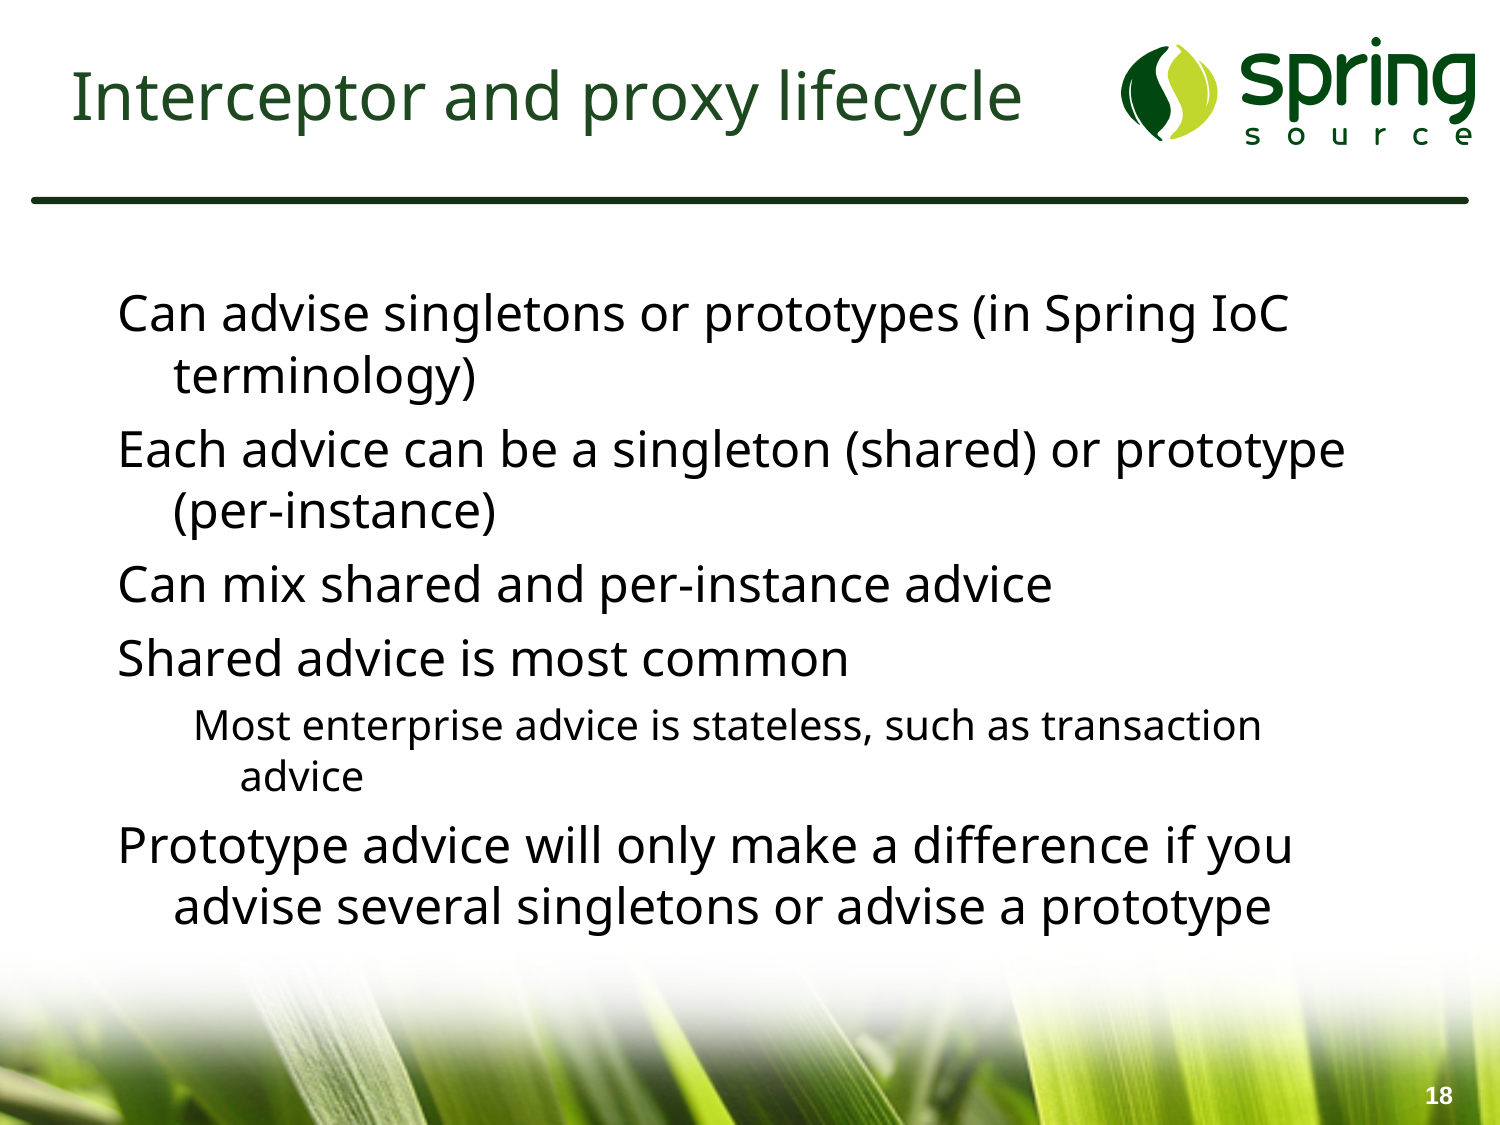

# Interceptor and proxy lifecycle
Can advise singletons or prototypes (in Spring IoC terminology)
Each advice can be a singleton (shared) or prototype (per-instance)
Can mix shared and per-instance advice
Shared advice is most common
Most enterprise advice is stateless, such as transaction advice
Prototype advice will only make a difference if you advise several singletons or advise a prototype